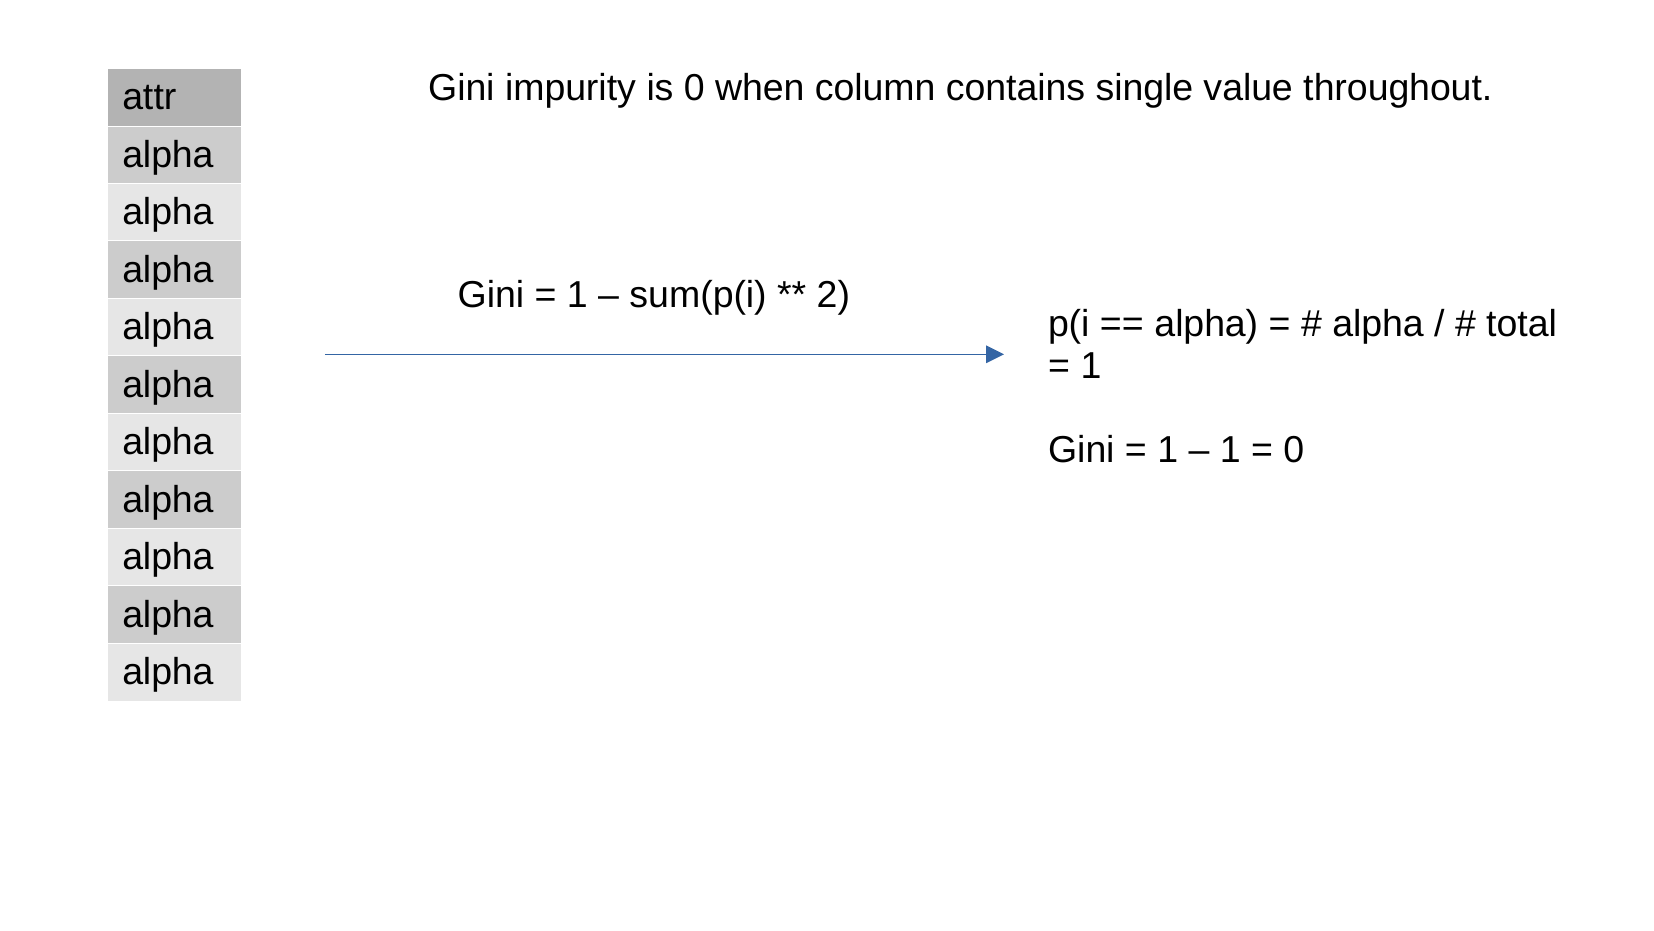

Gini impurity is 0 when column contains single value throughout.
| attr |
| --- |
| alpha |
| alpha |
| alpha |
| alpha |
| alpha |
| alpha |
| alpha |
| alpha |
| alpha |
| alpha |
Gini = 1 – sum(p(i) ** 2)
p(i == alpha) = # alpha / # total
= 1
Gini = 1 – 1 = 0